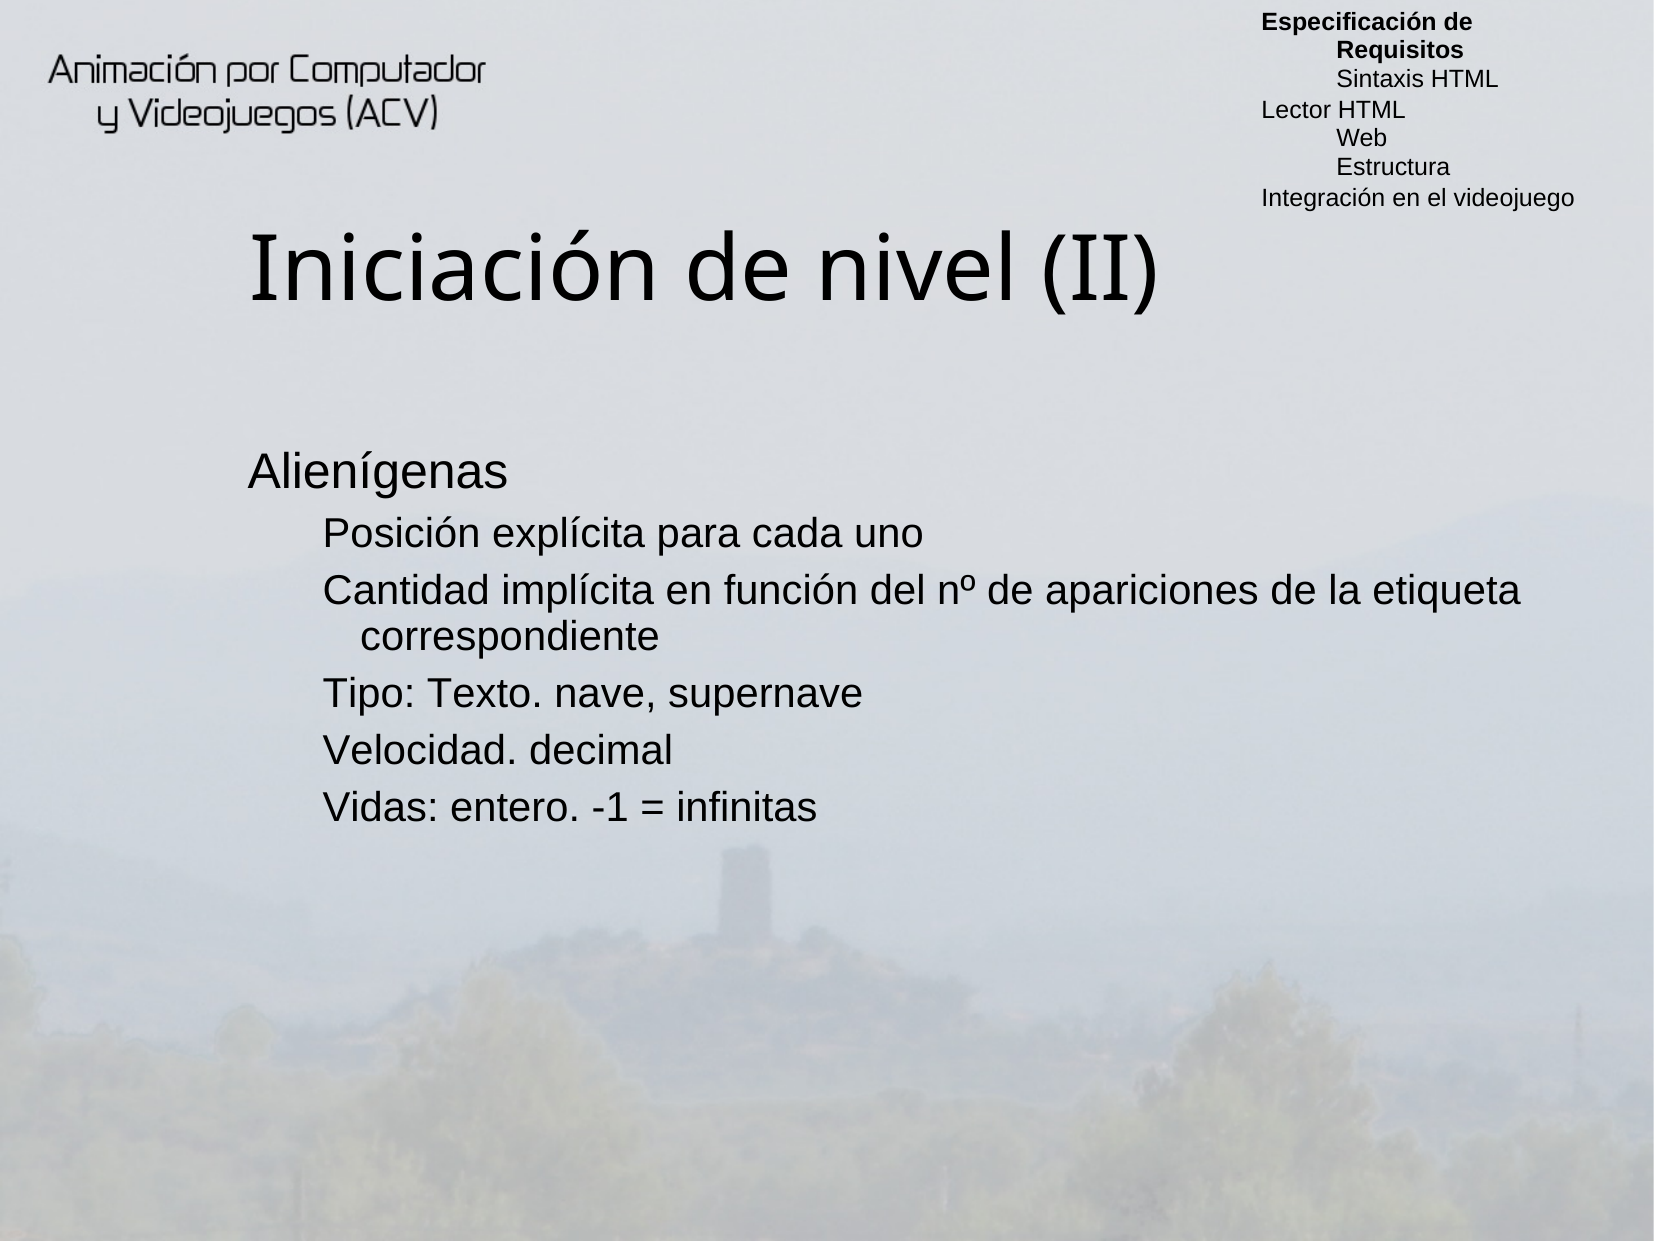

Especificación de
Requisitos
Sintaxis HTML
Lector HTML
Web
Estructura
Integración en el videojuego
Iniciación de nivel (II)
# Alienígenas
Posición explícita para cada uno
Cantidad implícita en función del nº de apariciones de la etiqueta correspondiente
Tipo: Texto. nave, supernave
Velocidad. decimal
Vidas: entero. -1 = infinitas